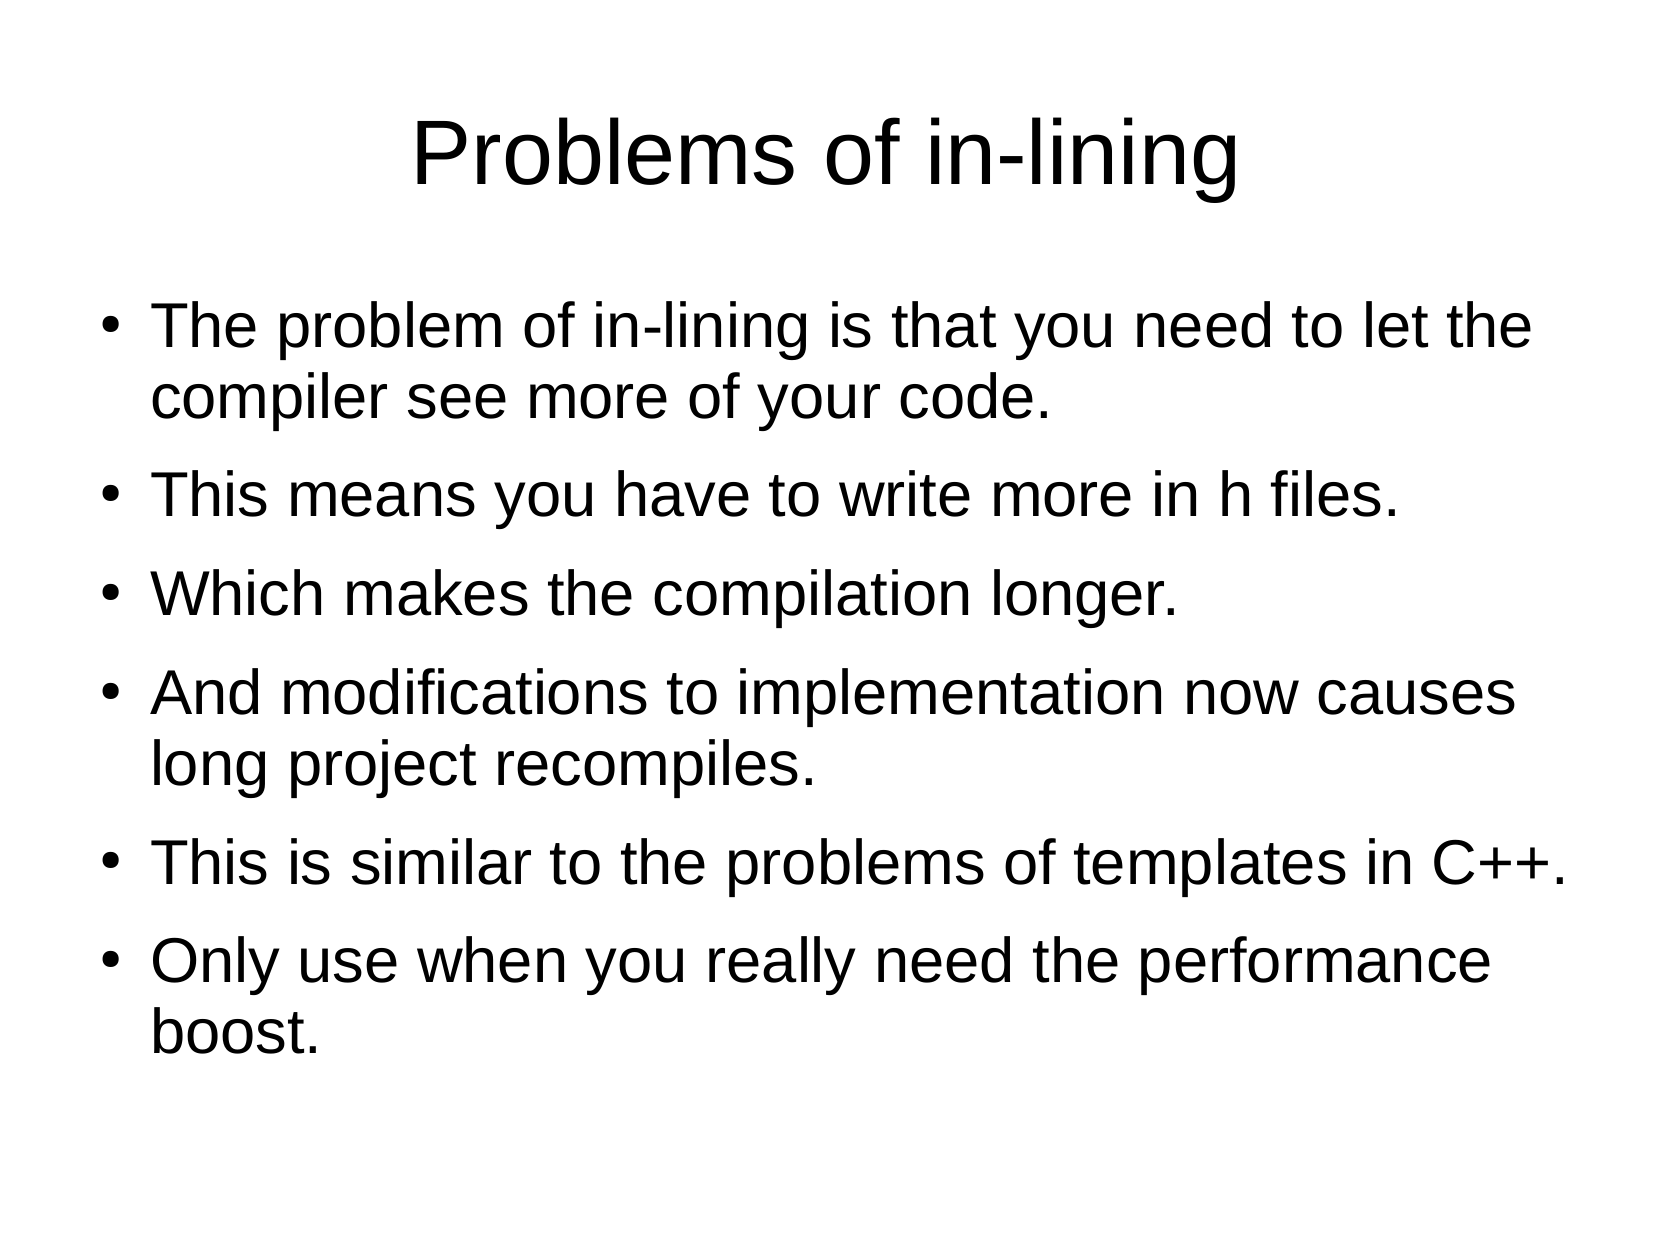

# Problems of in-lining
The problem of in-lining is that you need to let the compiler see more of your code.
This means you have to write more in h files.
Which makes the compilation longer.
And modifications to implementation now causes long project recompiles.
This is similar to the problems of templates in C++.
Only use when you really need the performance boost.